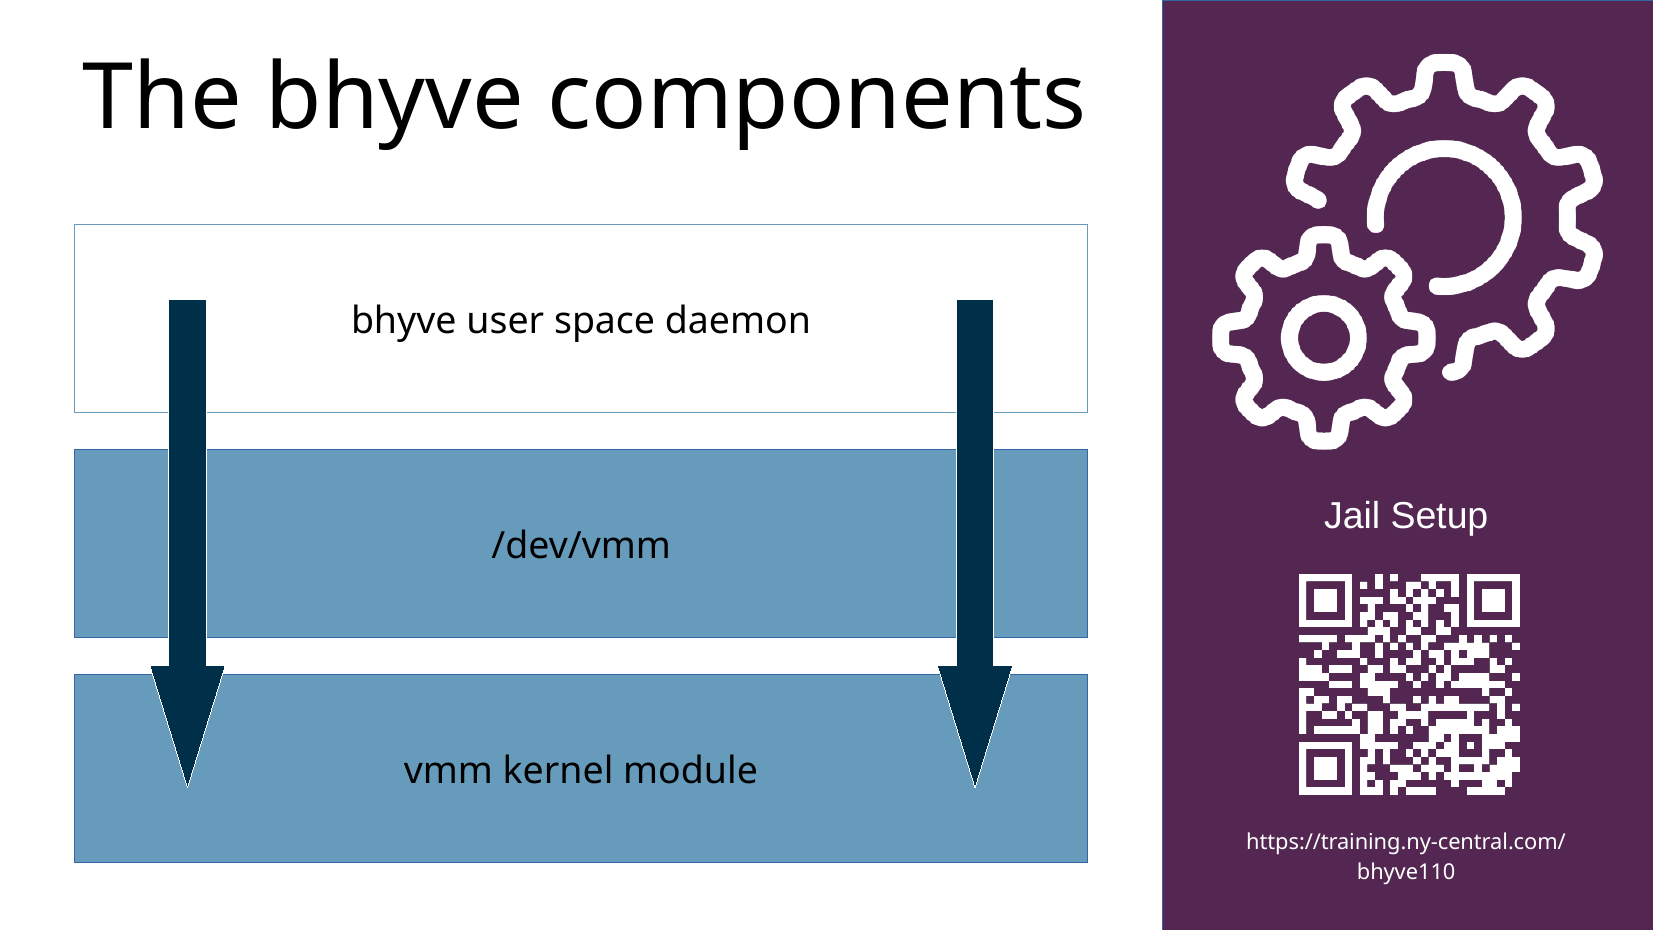

# The bhyve components
bhyve user space daemon
/dev/vmm
Jail Setup
vmm kernel module
https://training.ny-central.com/bhyve110